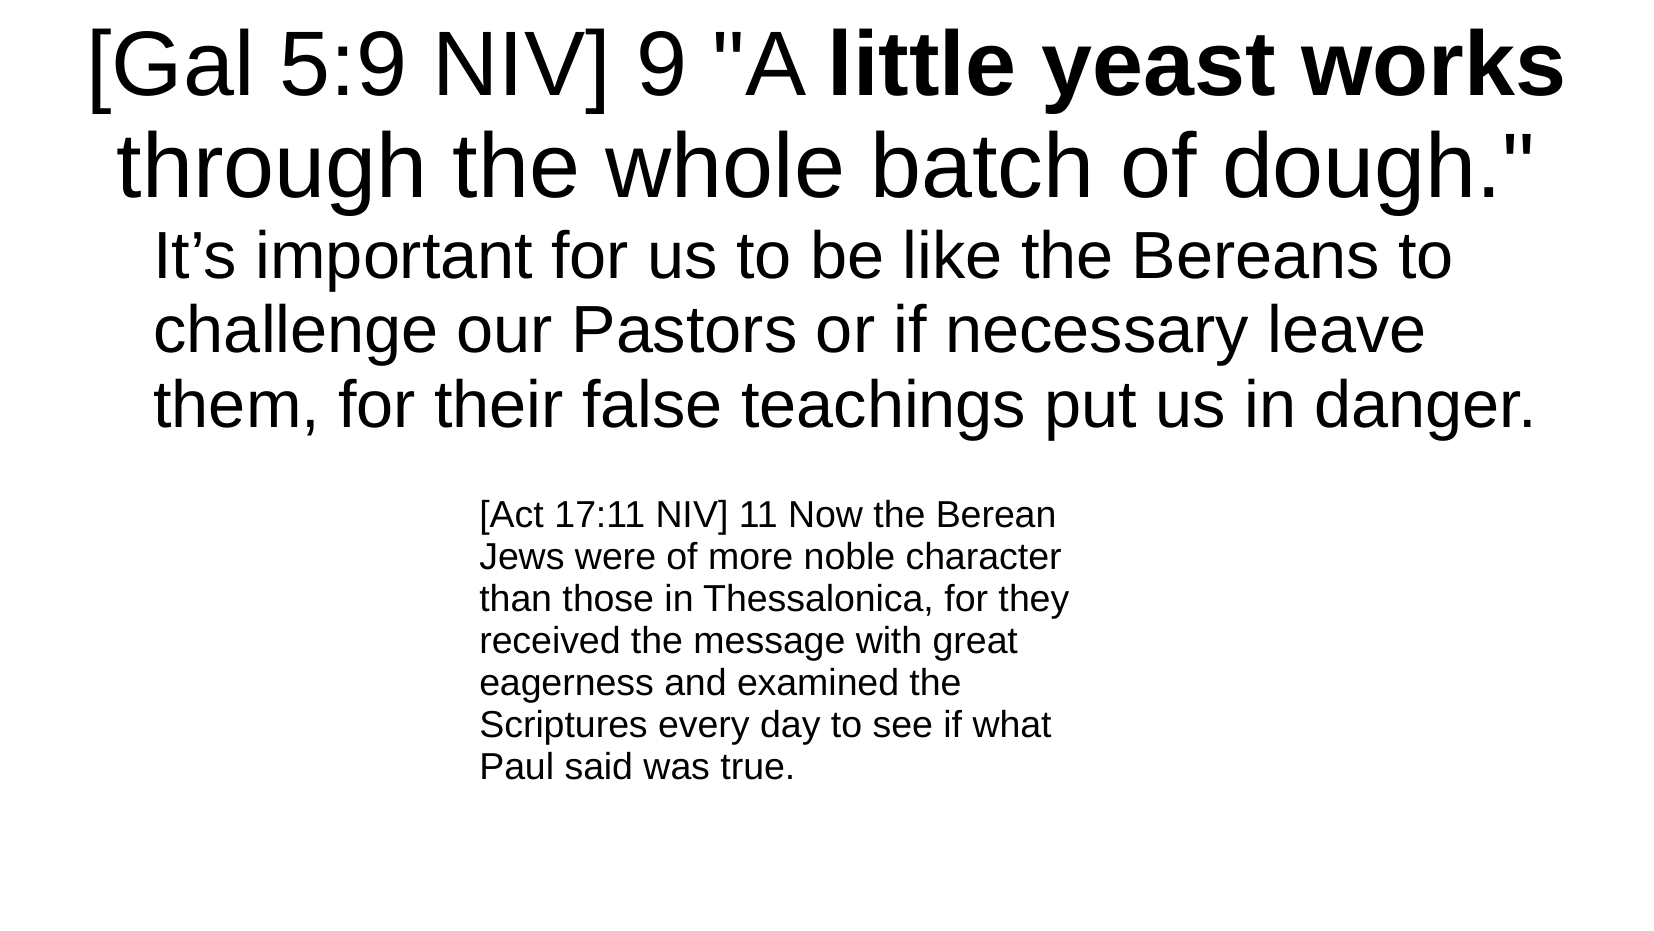

# [Gal 5:9 NIV] 9 "A little yeast works through the whole batch of dough."
It’s important for us to be like the Bereans to challenge our Pastors or if necessary leave them, for their false teachings put us in danger.
[Act 17:11 NIV] 11 Now the Berean Jews were of more noble character than those in Thessalonica, for they received the message with great eagerness and examined the Scriptures every day to see if what Paul said was true.